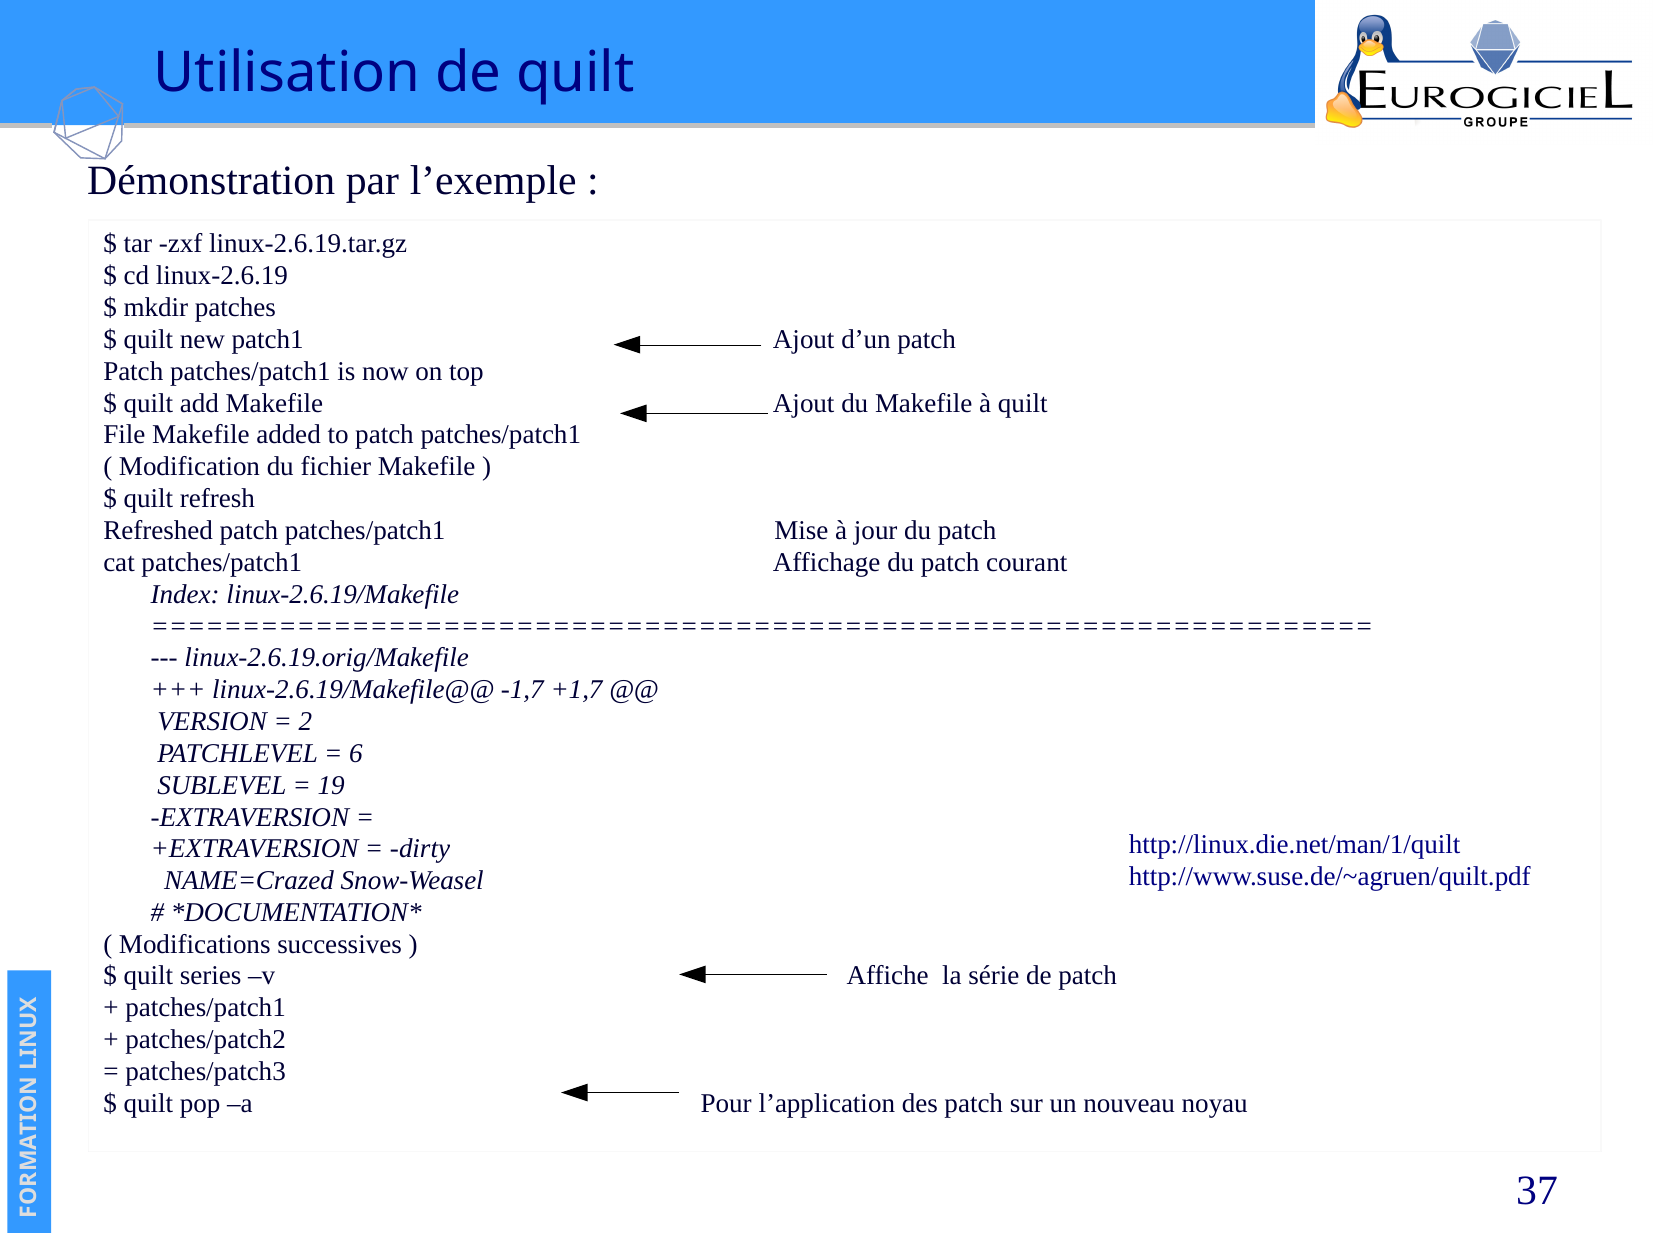

# Utilisation de quilt
Démonstration par l’exemple :
$ tar -zxf linux-2.6.19.tar.gz
$ cd linux-2.6.19
$ mkdir patches
$ quilt new patch1							 Ajout d’un patch
Patch patches/patch1 is now on top
$ quilt add Makefile							 Ajout du Makefile à quilt
File Makefile added to patch patches/patch1
( Modification du fichier Makefile )
$ quilt refresh
Refreshed patch patches/patch1					 Mise à jour du patch
cat patches/patch1							 Affichage du patch courant
Index: linux-2.6.19/Makefile
===================================================================
--- linux-2.6.19.orig/Makefile
+++ linux-2.6.19/Makefile@@ -1,7 +1,7 @@
 VERSION = 2
 PATCHLEVEL = 6
 SUBLEVEL = 19
-EXTRAVERSION =
+EXTRAVERSION = -dirty
 NAME=Crazed Snow-Weasel
# *DOCUMENTATION*
( Modifications successives )
$ quilt series –v								 Affiche la série de patch
+ patches/patch1
+ patches/patch2
= patches/patch3
$ quilt pop –a						 Pour l’application des patch sur un nouveau noyau
http://linux.die.net/man/1/quilt
http://www.suse.de/~agruen/quilt.pdf